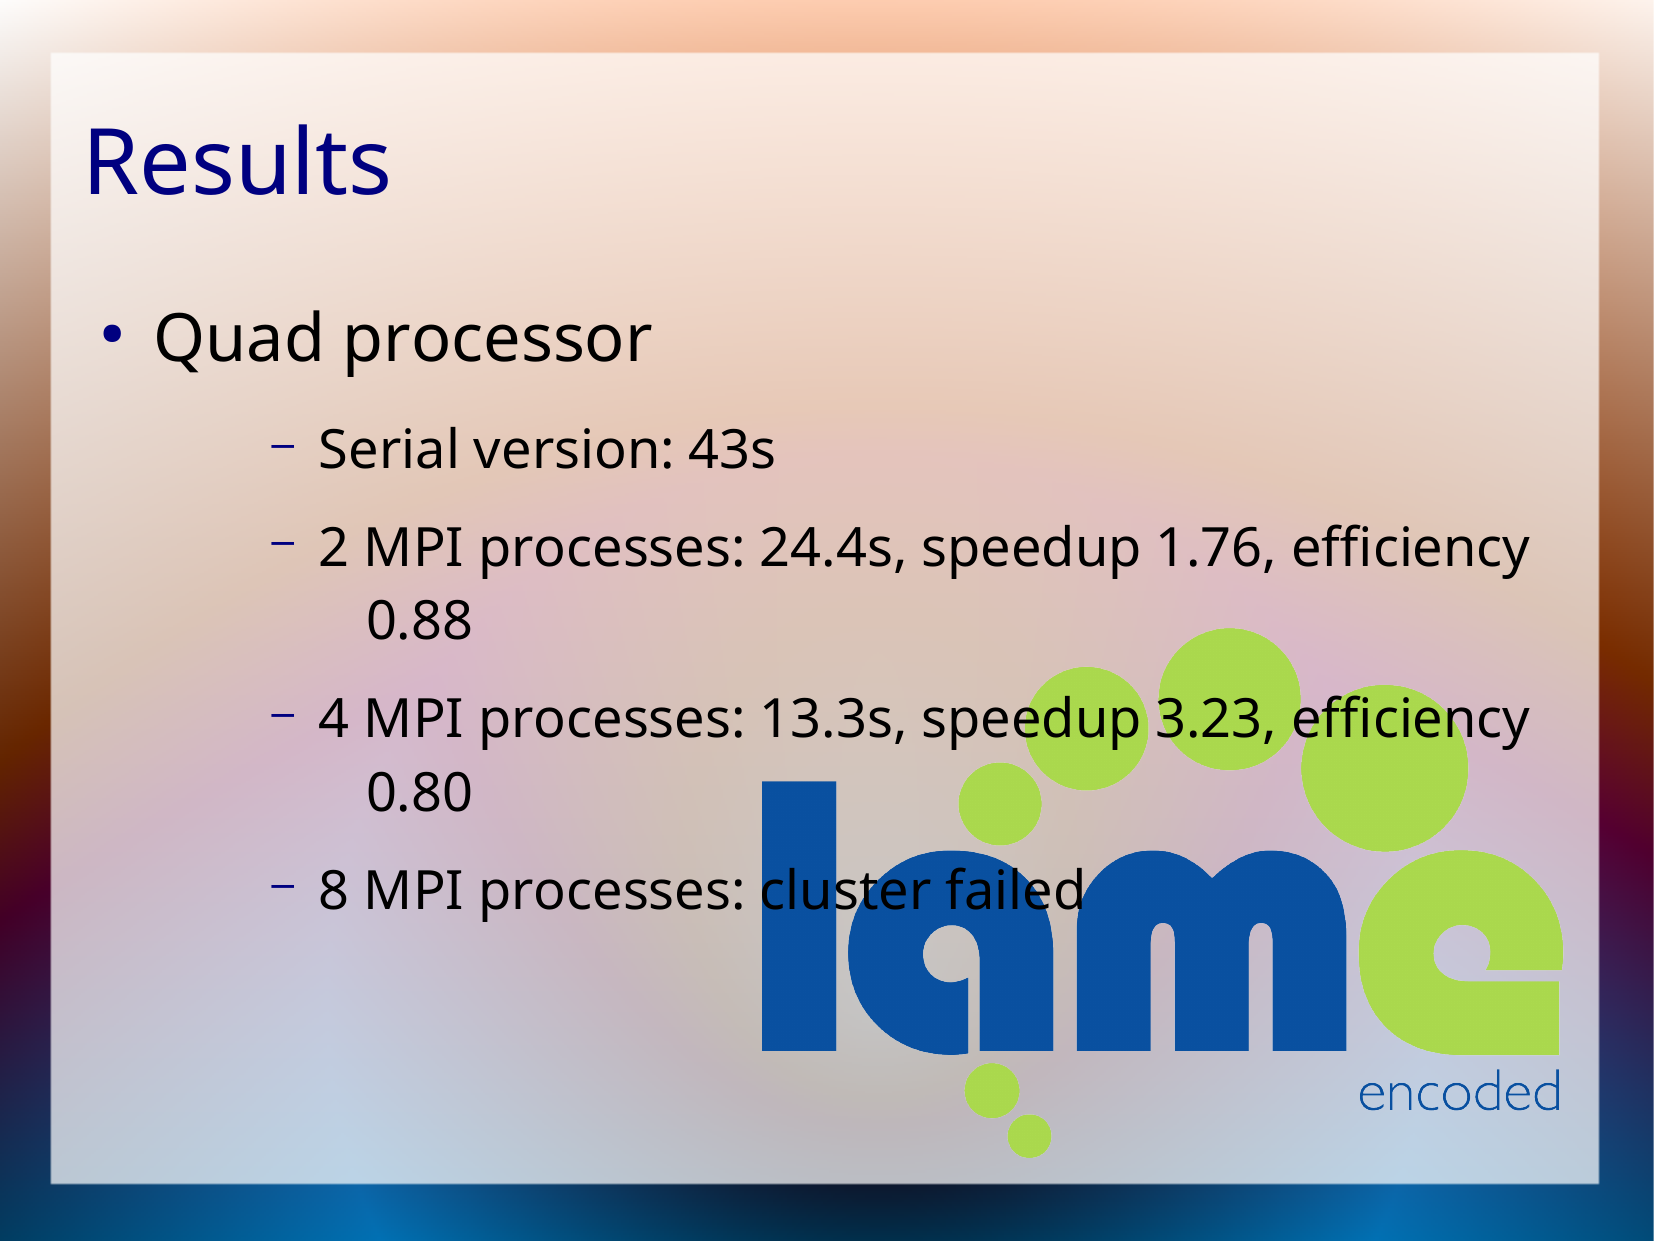

# Results
Quad processor
Serial version: 43s
2 MPI processes: 24.4s, speedup 1.76, efficiency 0.88
4 MPI processes: 13.3s, speedup 3.23, efficiency 0.80
8 MPI processes: cluster failed